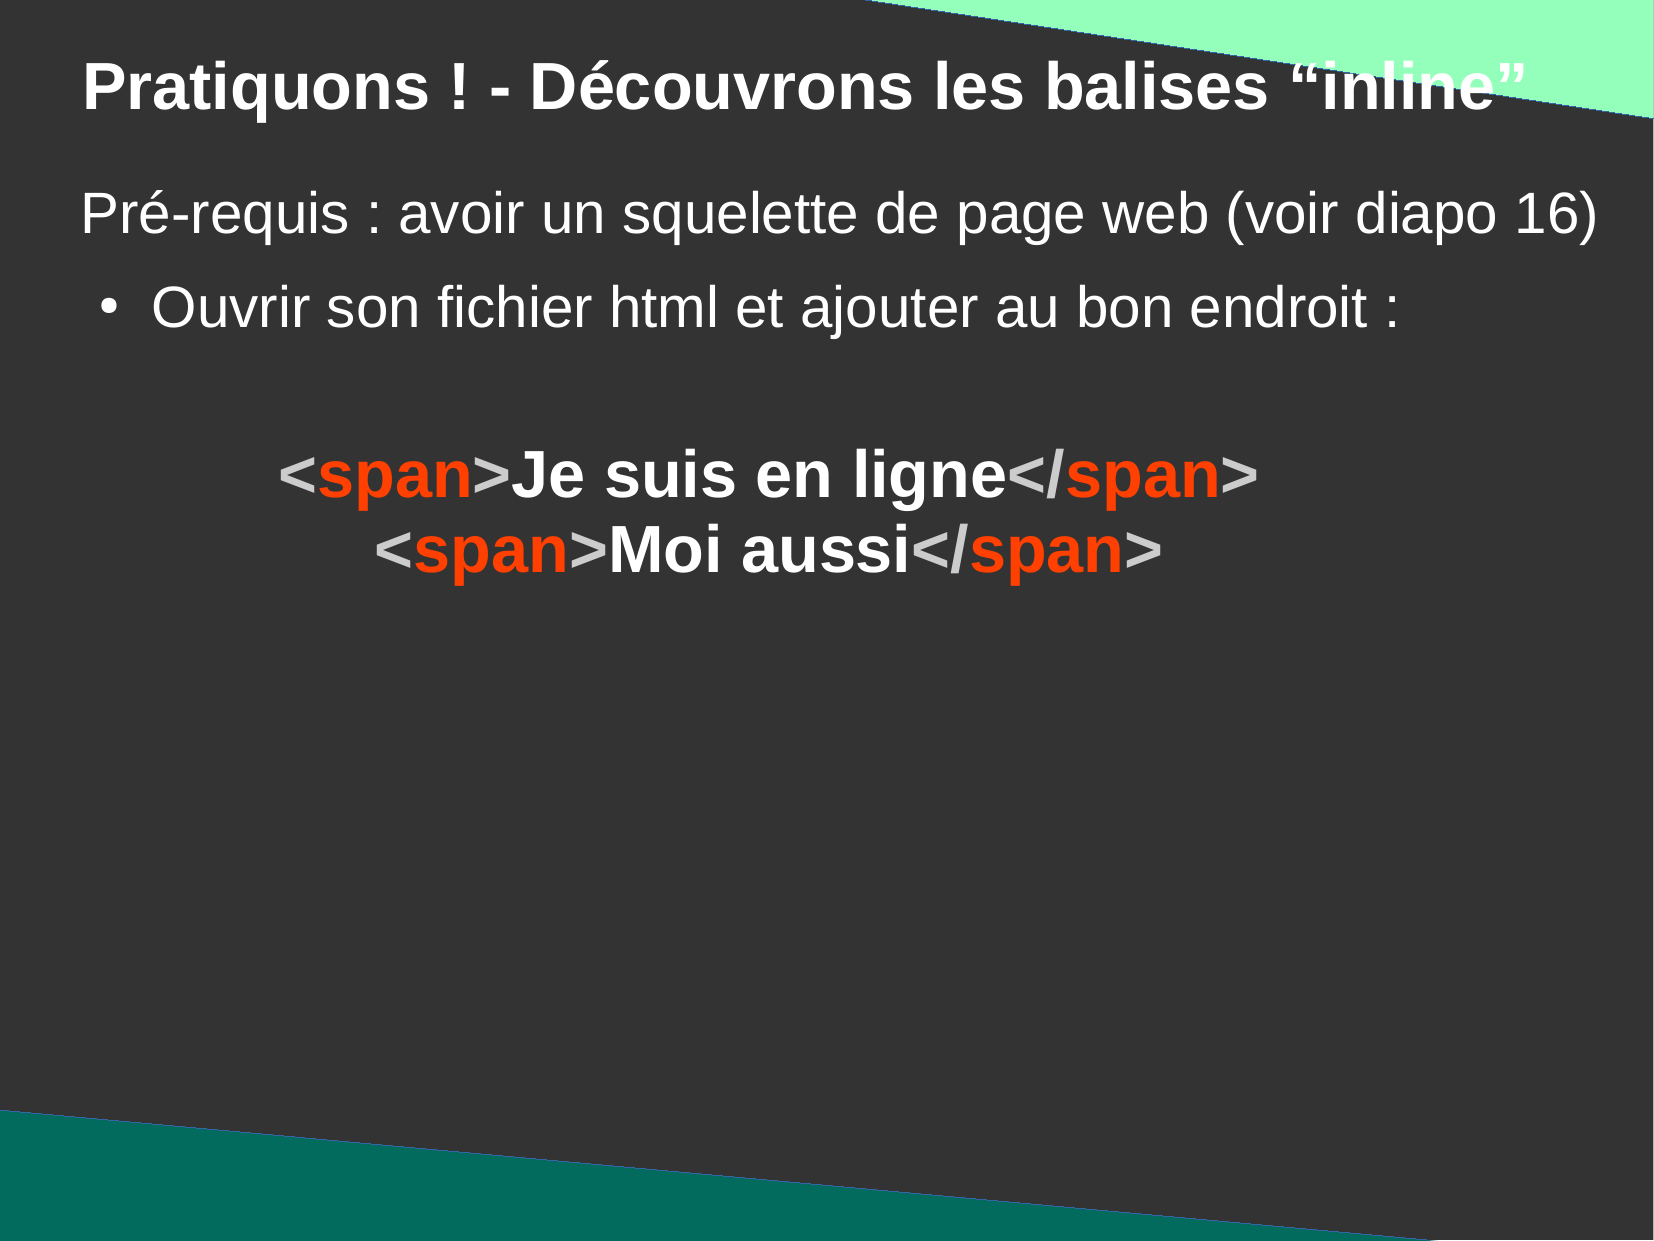

# Pratiquons ! - Découvrons les balises “inline”
Pré-requis : avoir un squelette de page web (voir diapo 16)
Ouvrir son fichier html et ajouter au bon endroit :
<span>Je suis en ligne</span>
<span>Moi aussi</span>